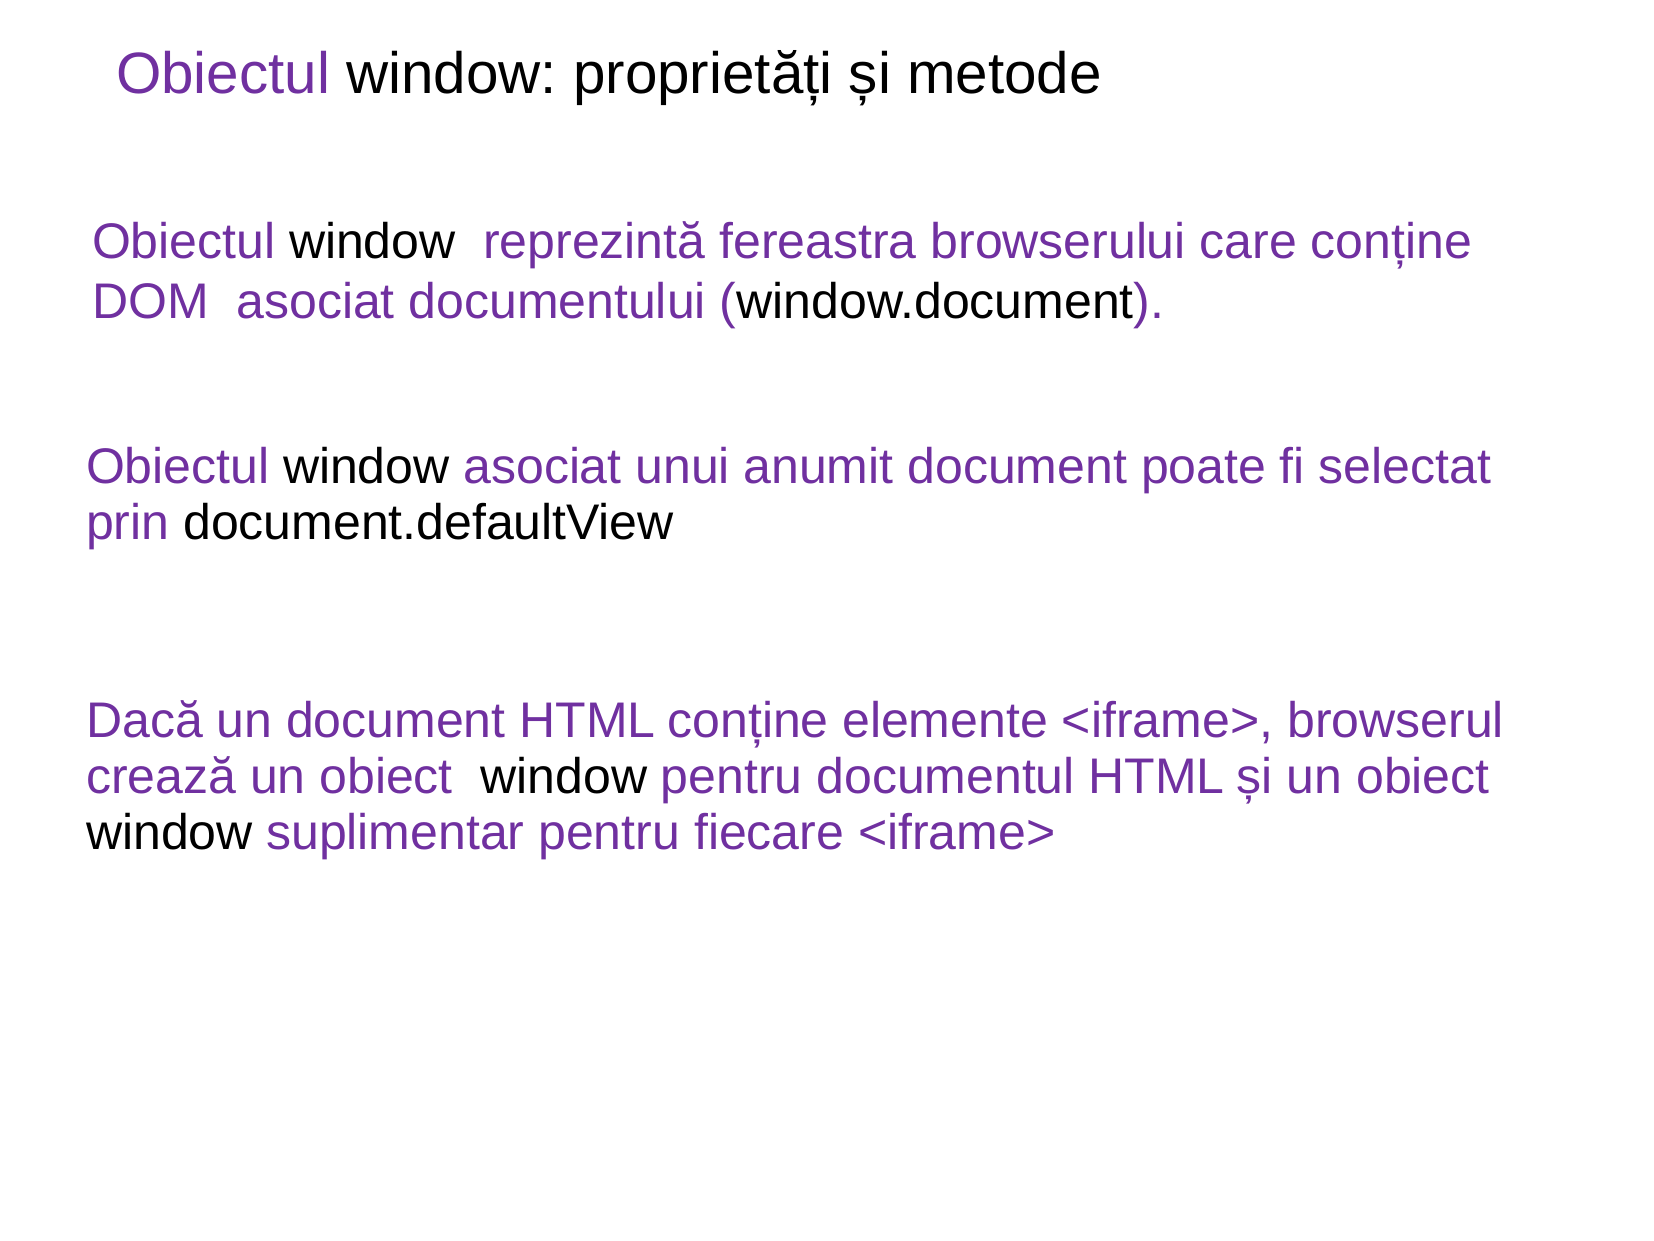

Obiectul window: proprietăți și metode
 Obiectul window reprezintă fereastra browserului care conține
 DOM asociat documentului (window.document).
Obiectul window asociat unui anumit document poate fi selectat prin document.defaultView
Dacă un document HTML conține elemente <iframe>, browserul crează un obiect window pentru documentul HTML și un obiect window suplimentar pentru fiecare <iframe>